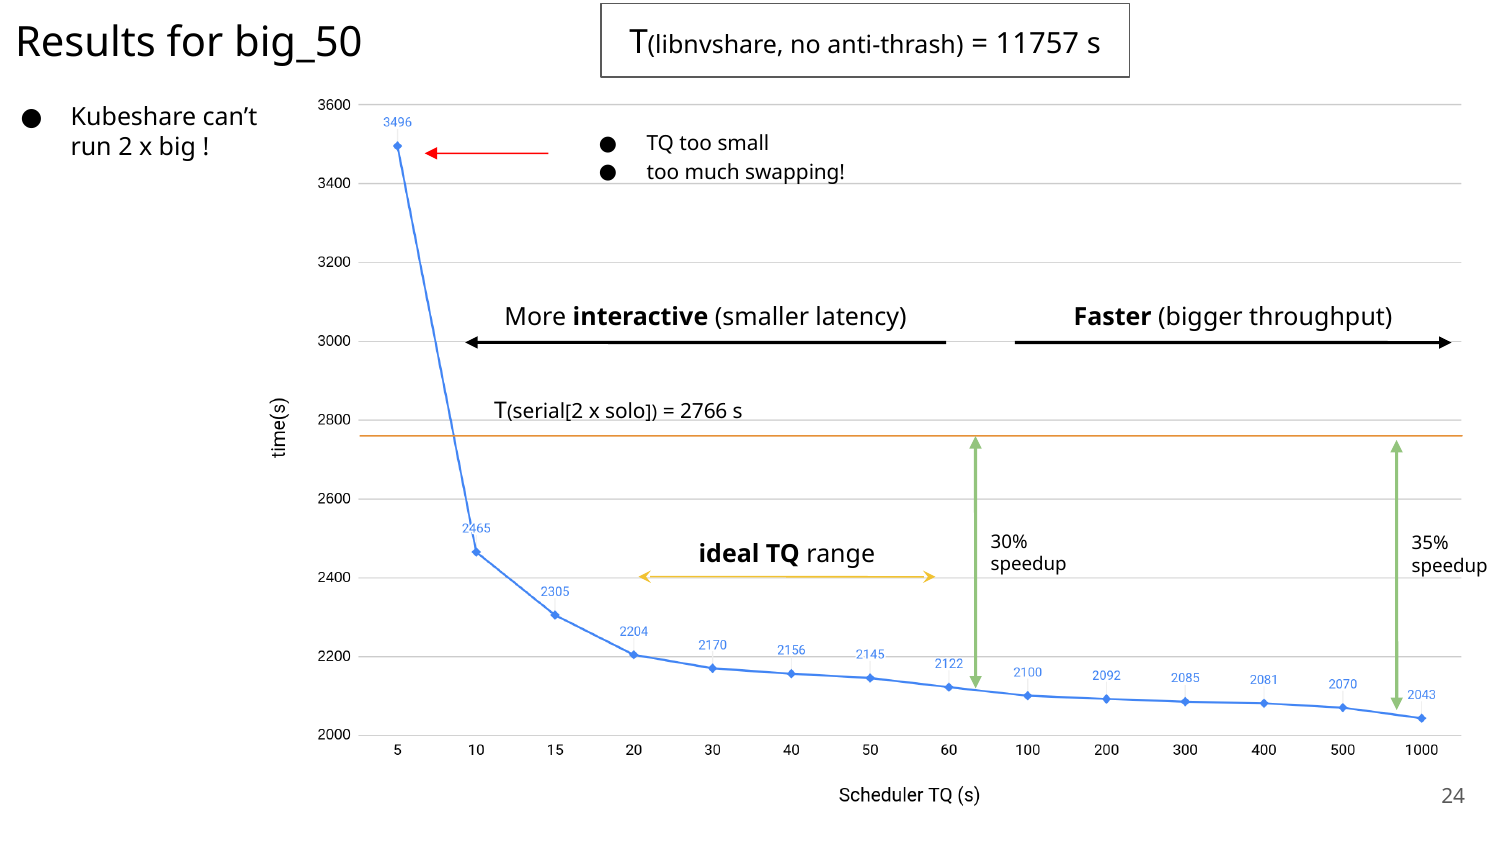

Results for big_50
T(libnvshare, no anti-thrash) = 11757 s
Kubeshare can’t run 2 x big !
TQ too small
too much swapping!
More interactive (smaller latency)
Faster (bigger throughput)
T(serial[2 x solo]) = 2766 s
30% speedup
35% speedup
ideal TQ range